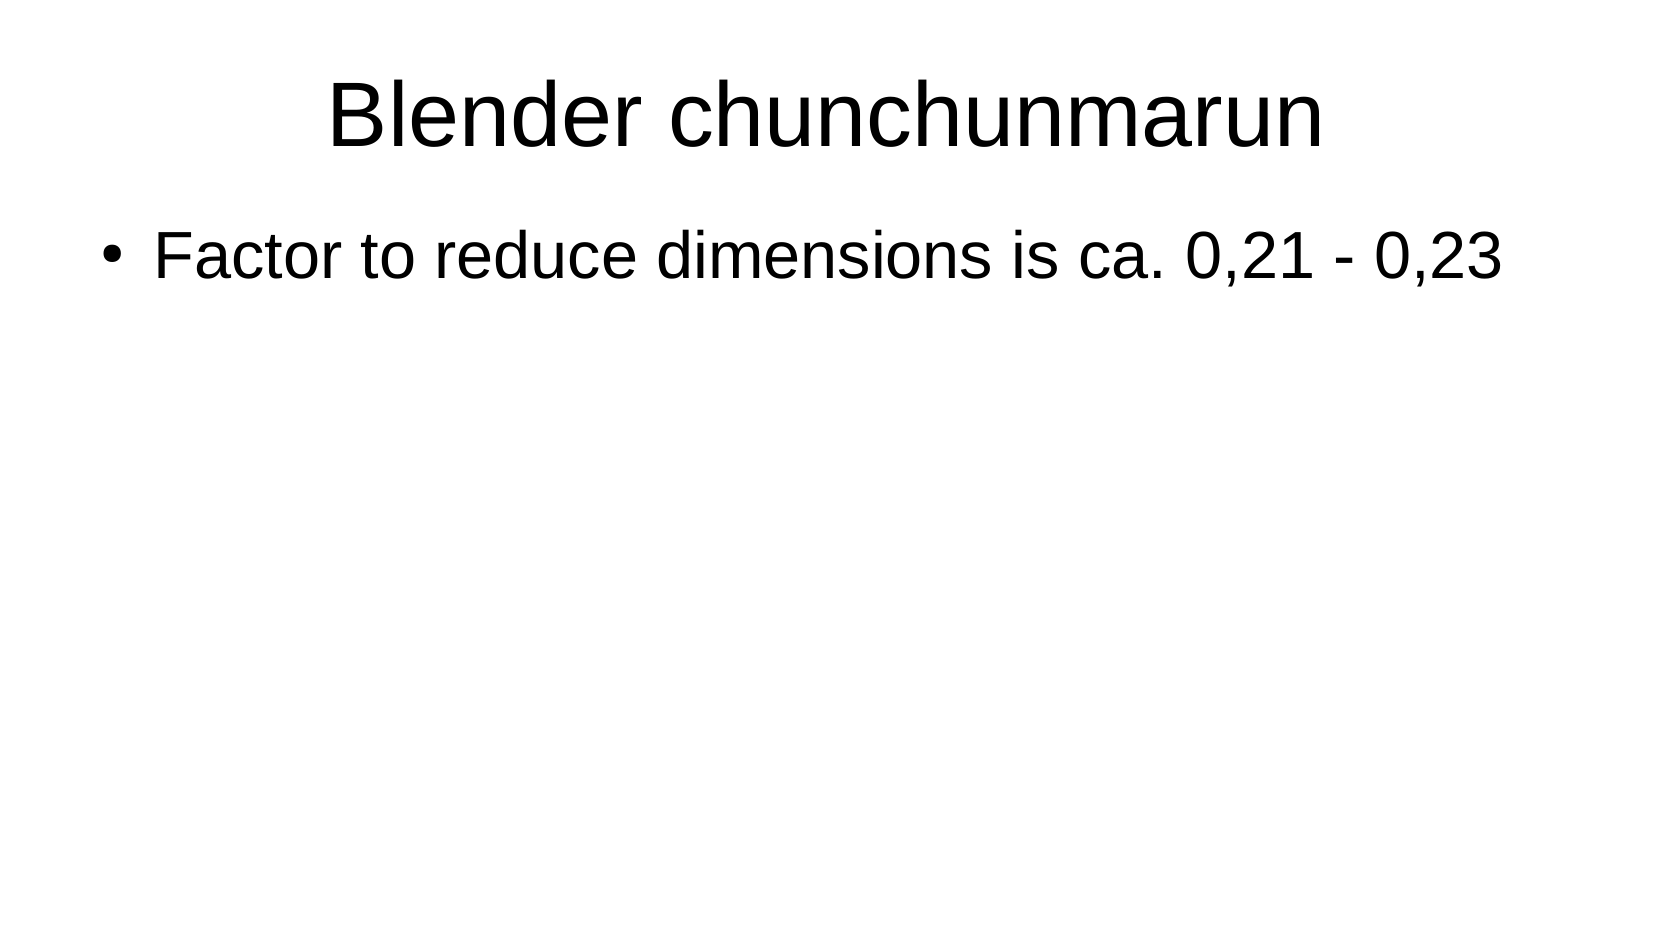

# Blender chunchunmarun
Factor to reduce dimensions is ca. 0,21 - 0,23